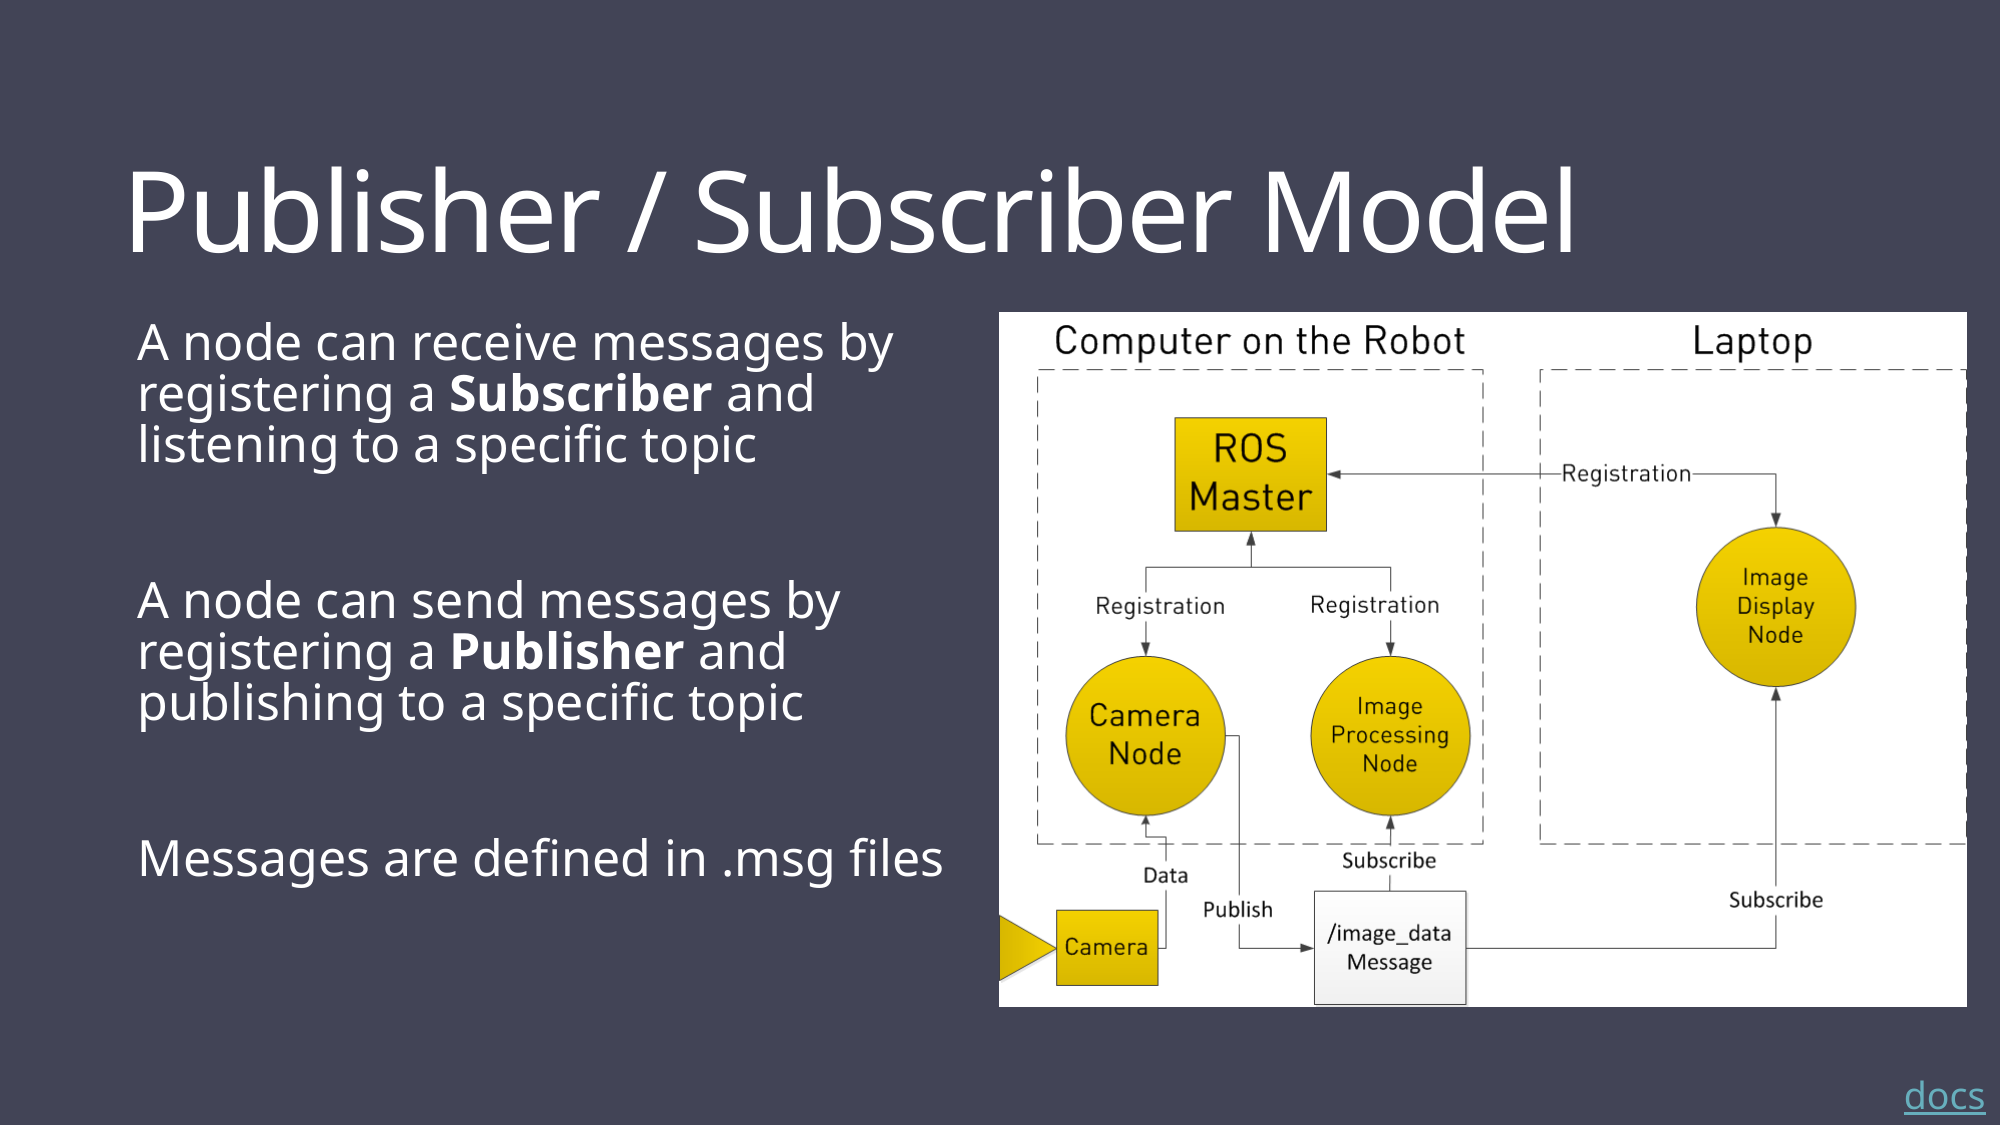

# Publisher / Subscriber Model
A node can receive messages by registering a Subscriber and listening to a specific topic
A node can send messages by registering a Publisher and publishing to a specific topic
Messages are defined in .msg files
docs